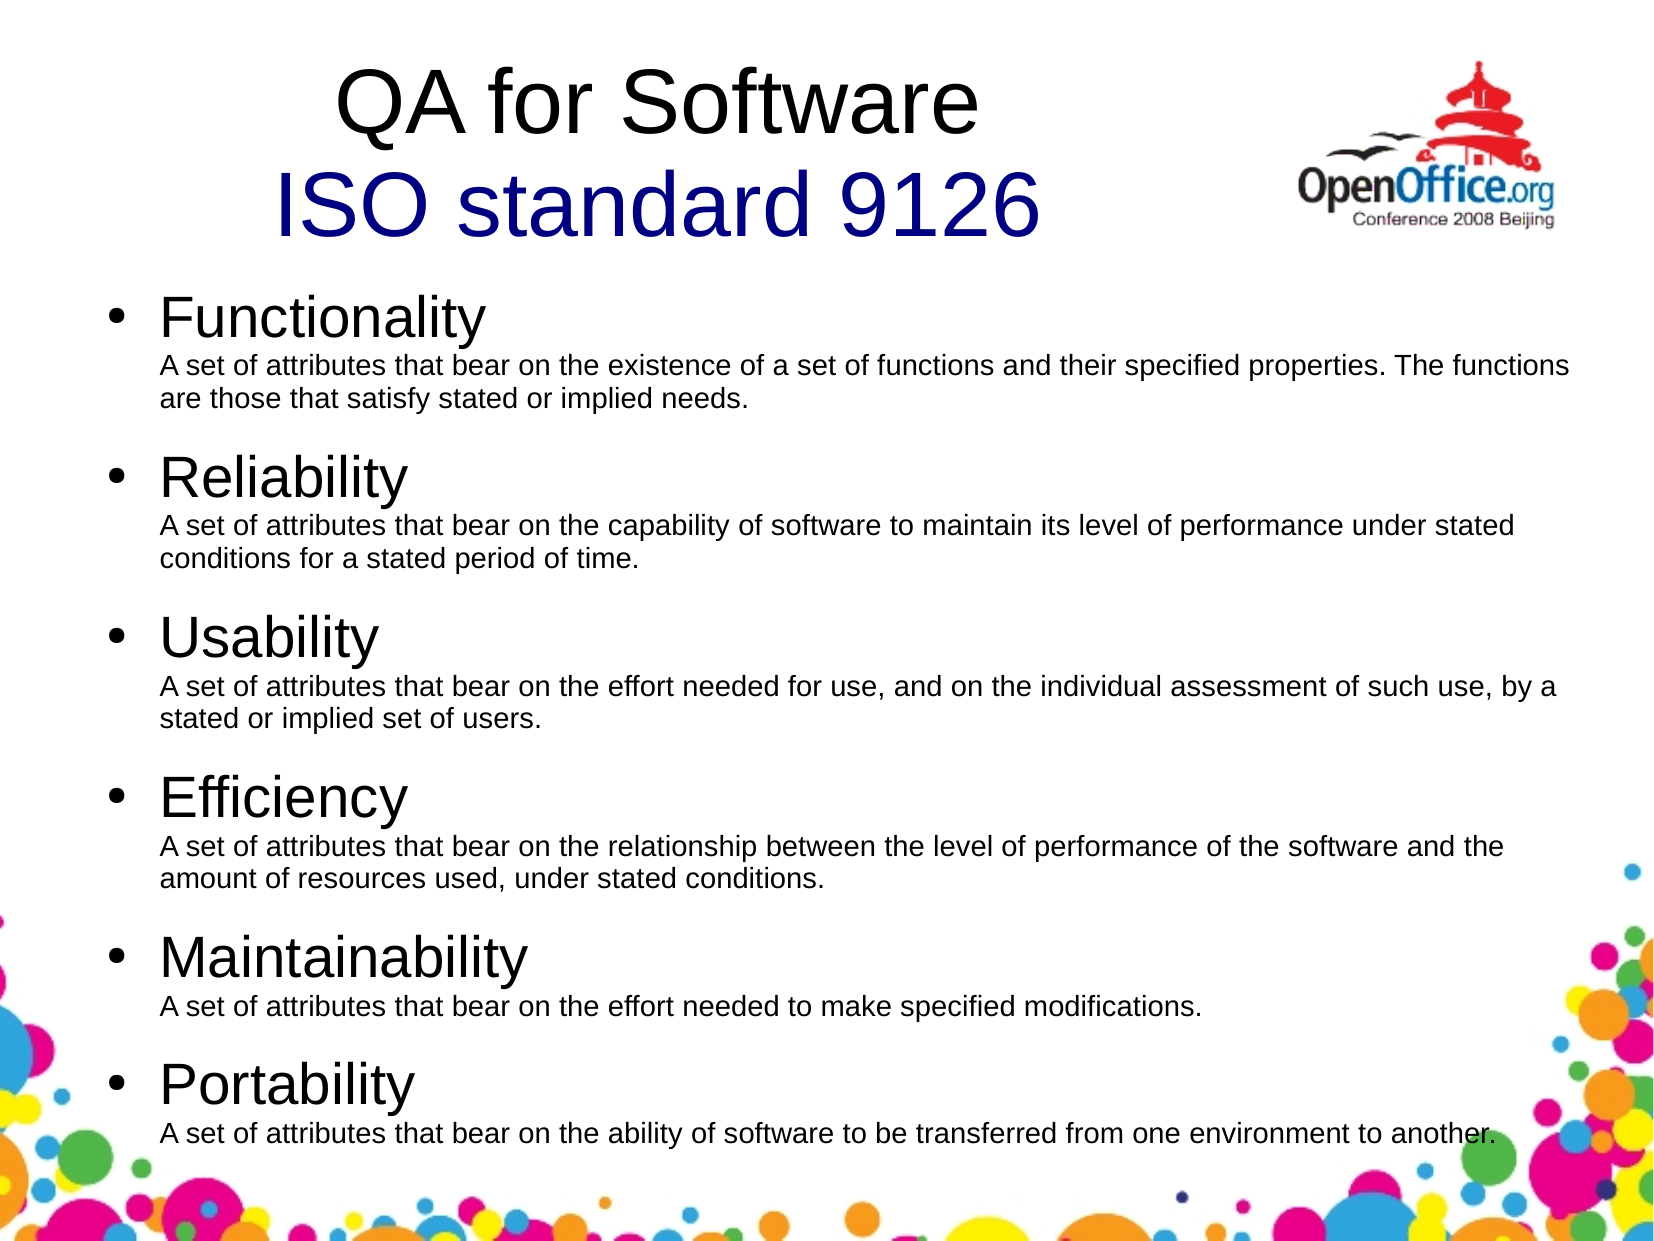

# QA for Software ISO standard 9126
Functionality
A set of attributes that bear on the existence of a set of functions and their specified properties. The functions are those that satisfy stated or implied needs.
Reliability
A set of attributes that bear on the capability of software to maintain its level of performance under stated conditions for a stated period of time.
Usability
A set of attributes that bear on the effort needed for use, and on the individual assessment of such use, by a stated or implied set of users.
Efficiency
A set of attributes that bear on the relationship between the level of performance of the software and the amount of resources used, under stated conditions.
Maintainability
A set of attributes that bear on the effort needed to make specified modifications.
Portability
A set of attributes that bear on the ability of software to be transferred from one environment to another.